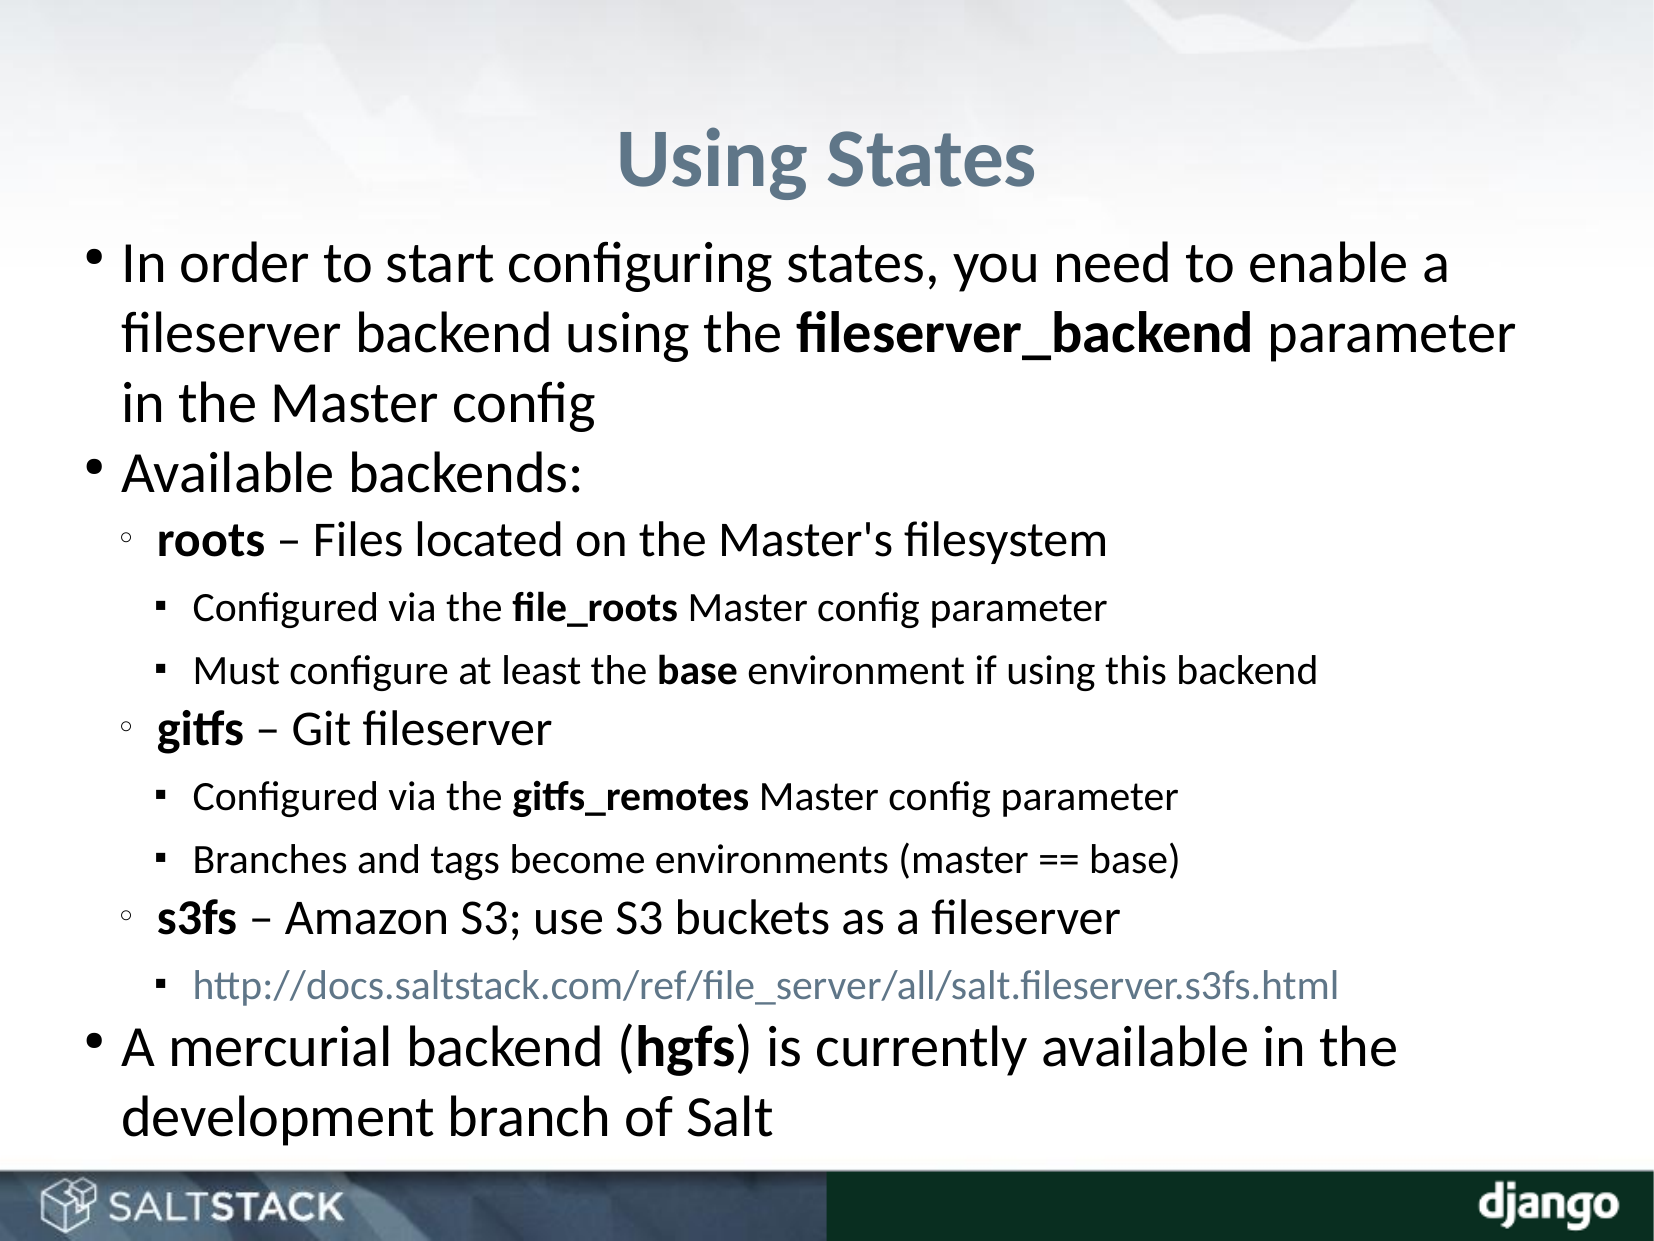

Using States
In order to start configuring states, you need to enable a fileserver backend using the fileserver_backend parameter in the Master config
Available backends:
roots – Files located on the Master's filesystem
Configured via the file_roots Master config parameter
Must configure at least the base environment if using this backend
gitfs – Git fileserver
Configured via the gitfs_remotes Master config parameter
Branches and tags become environments (master == base)
s3fs – Amazon S3; use S3 buckets as a fileserver
http://docs.saltstack.com/ref/file_server/all/salt.fileserver.s3fs.html
A mercurial backend (hgfs) is currently available in the development branch of Salt